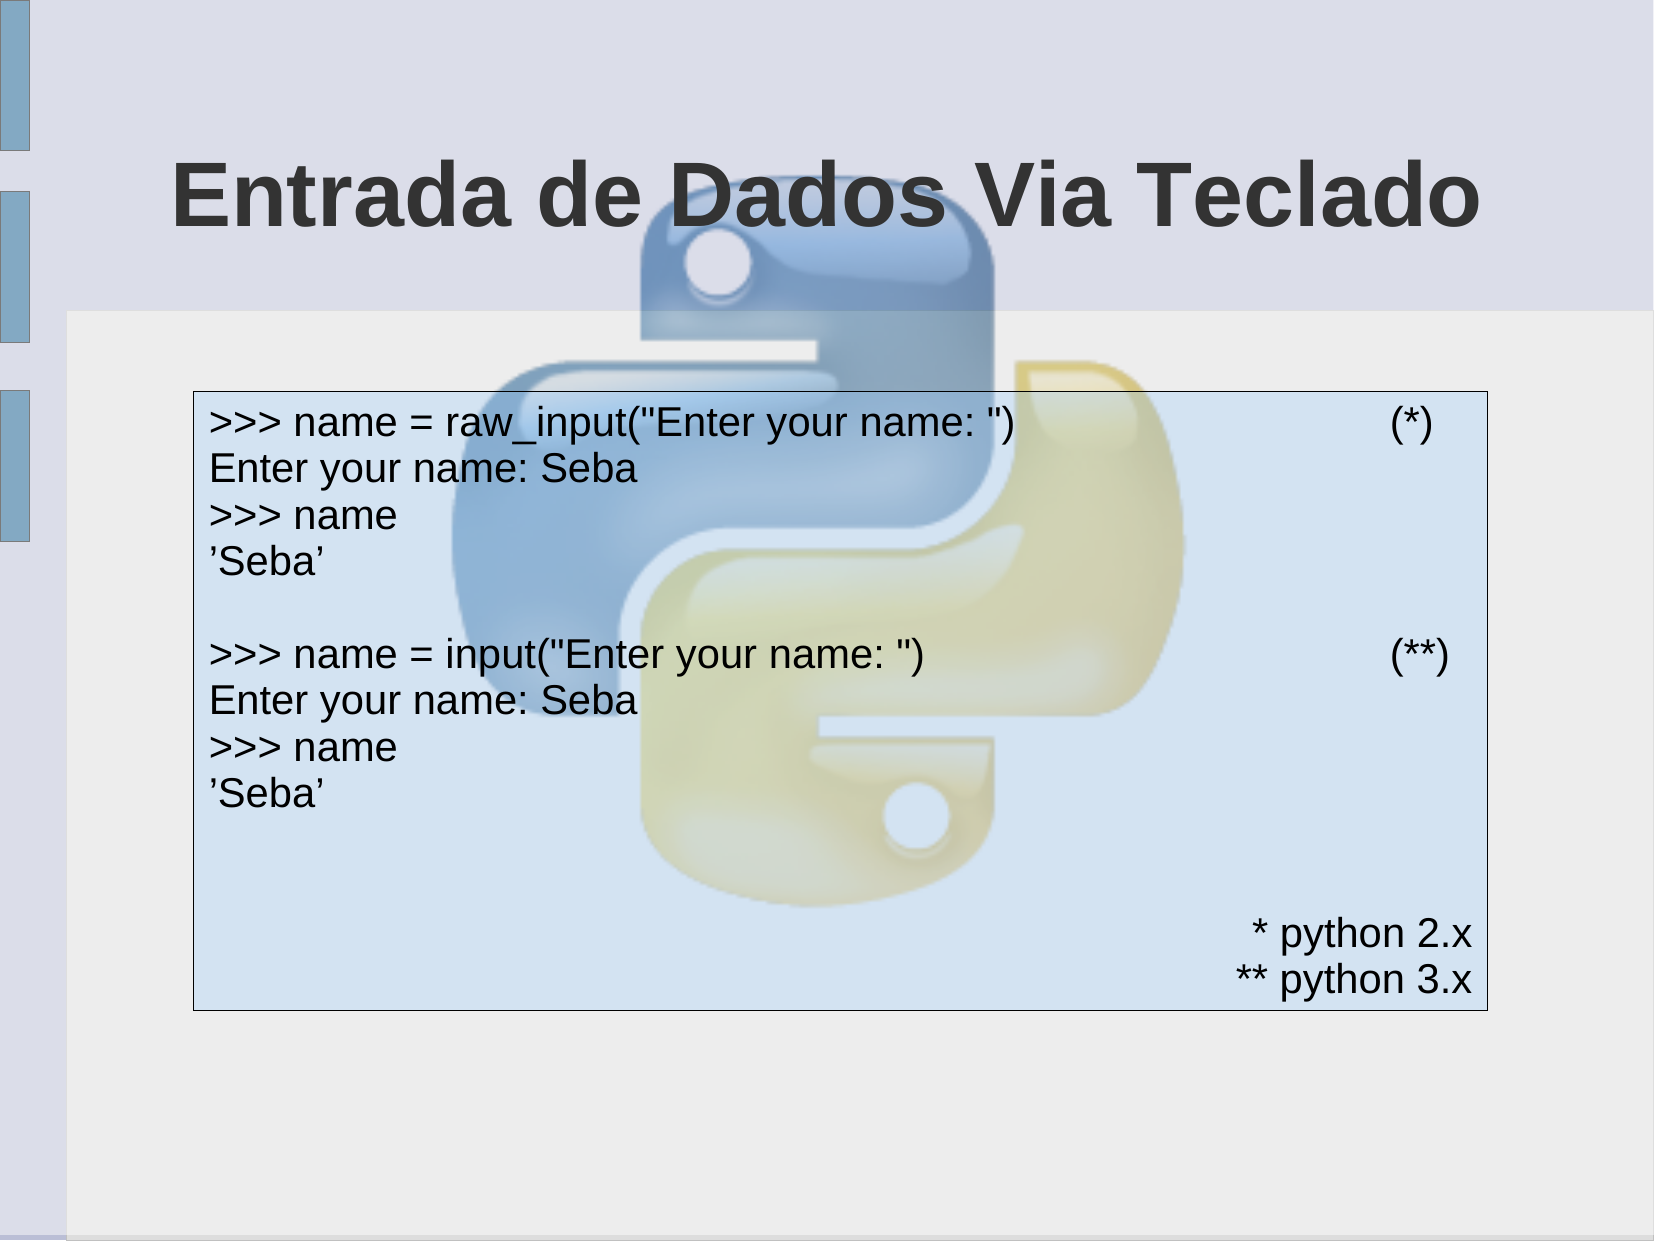

# Entrada de Dados Via Teclado
>>> name = raw_input("Enter your name: ")						(*)
Enter your name: Seba
>>> name
’Seba’
>>> name = input("Enter your name: ")							(**)
Enter your name: Seba
>>> name
’Seba’
* python 2.x
** python 3.x